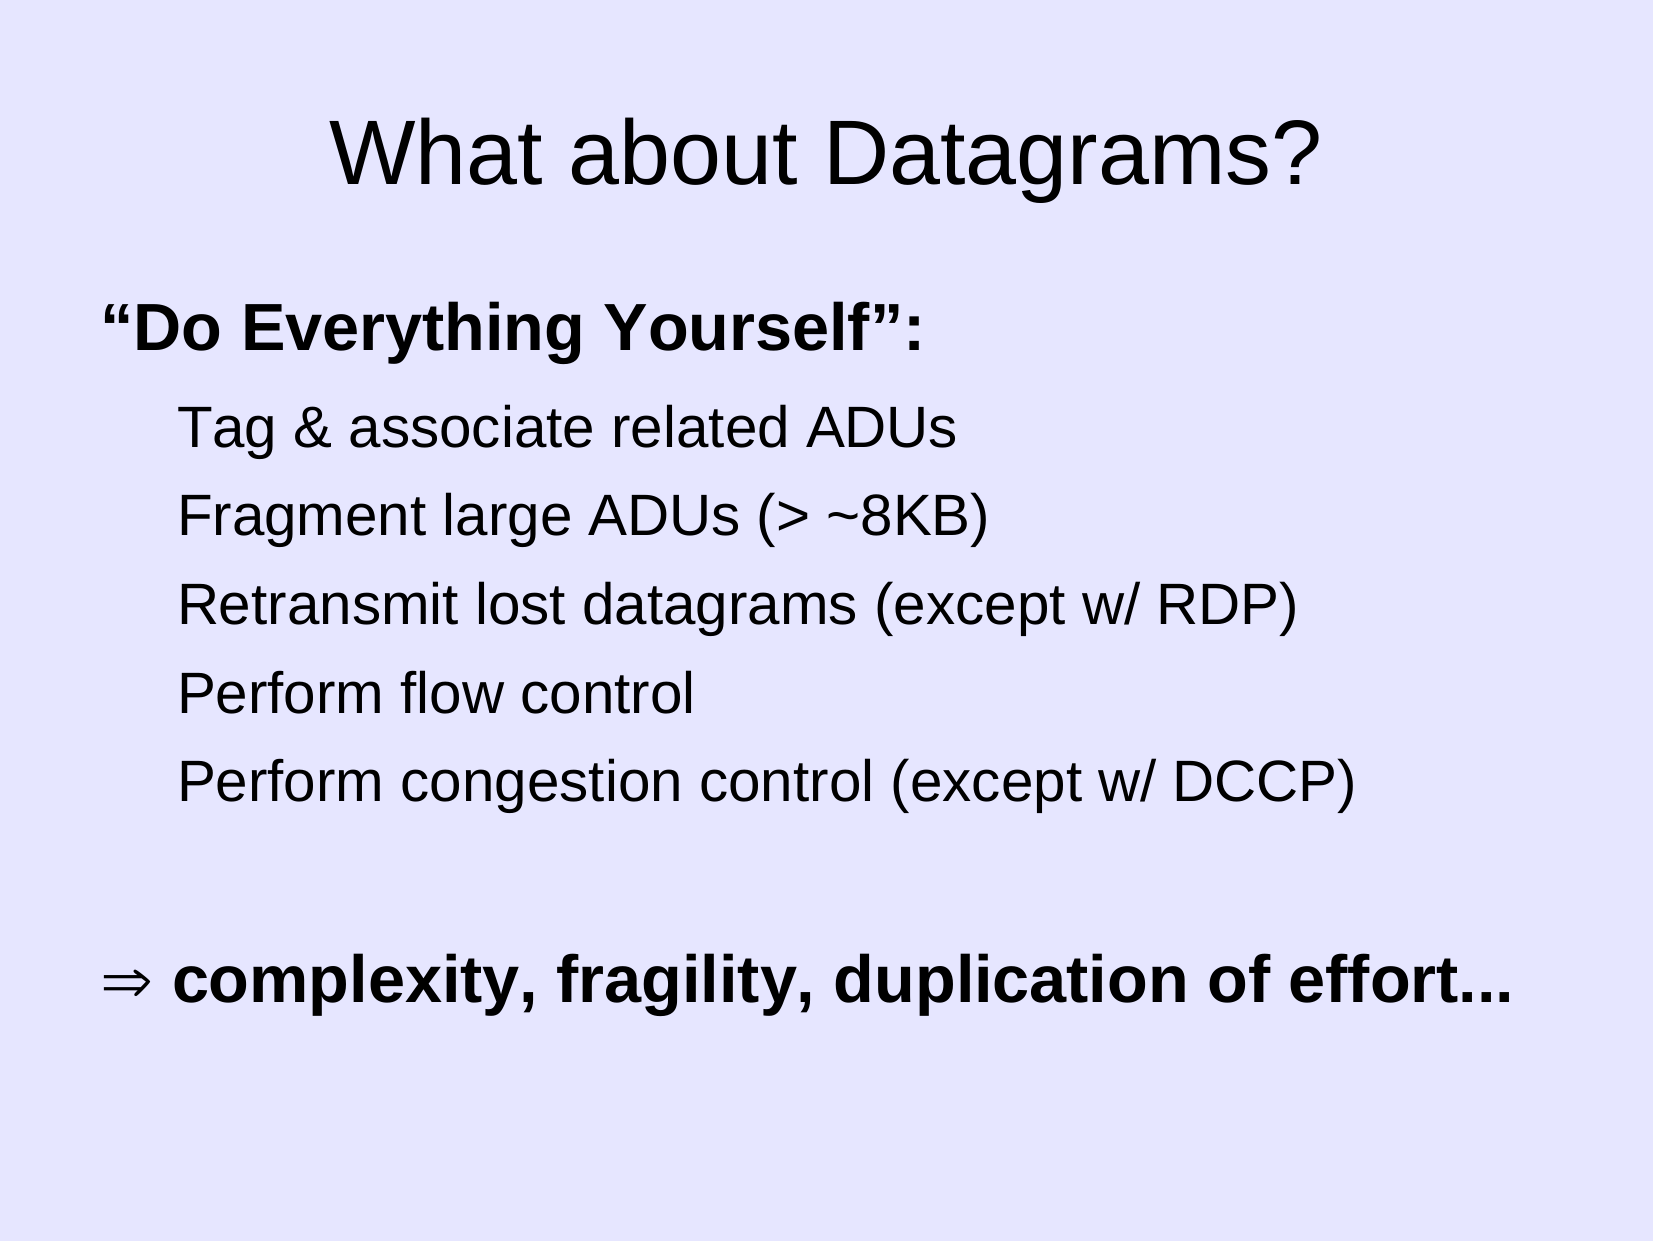

# What about Datagrams?
“Do Everything Yourself”:
Tag & associate related ADUs
Fragment large ADUs (> ~8KB)
Retransmit lost datagrams (except w/ RDP)
Perform flow control
Perform congestion control (except w/ DCCP)
⇒ complexity, fragility, duplication of effort...